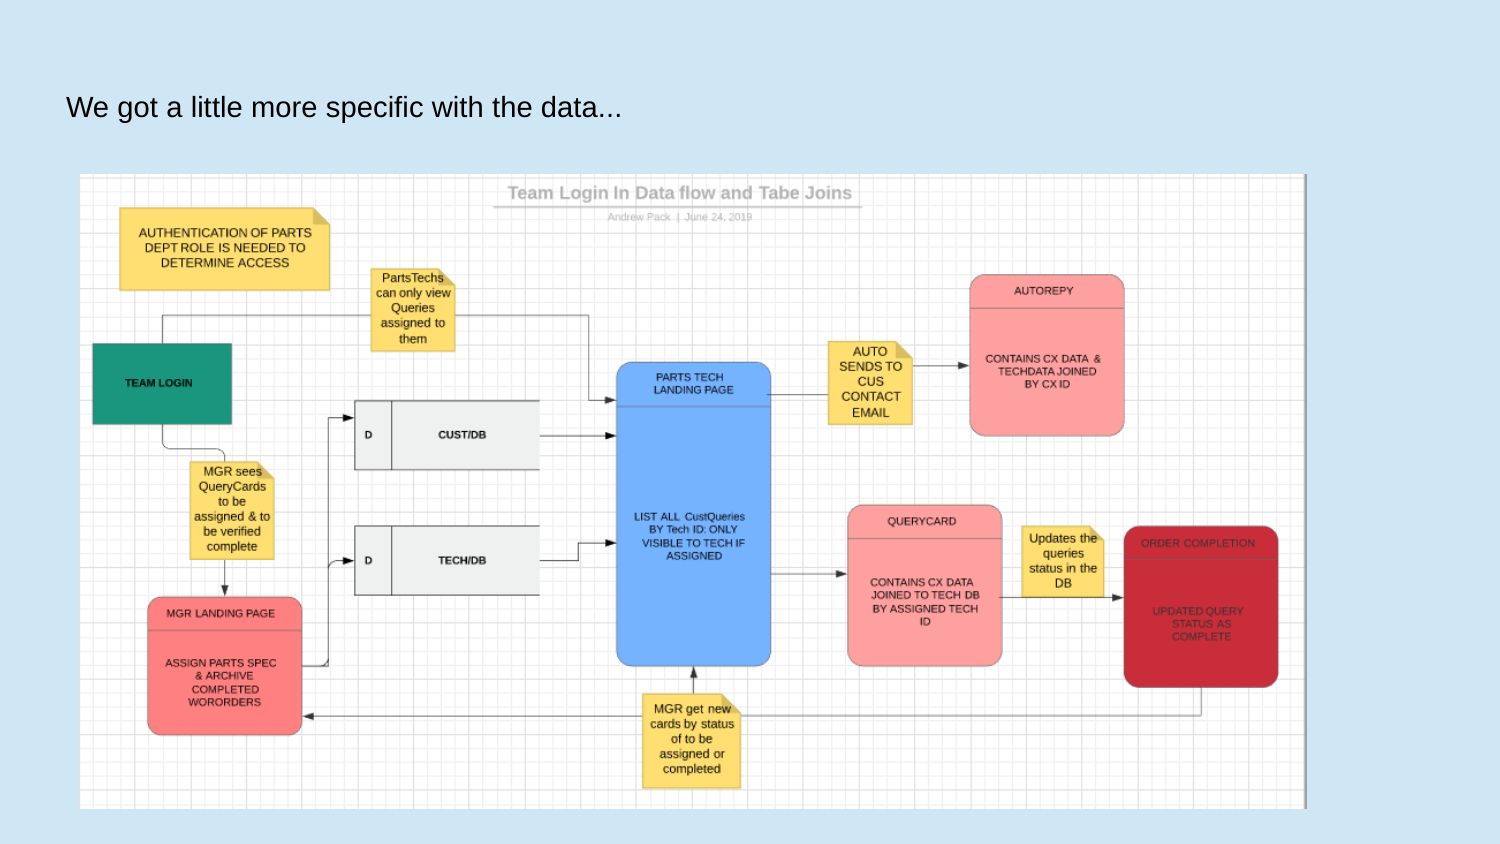

# We got a little more specific with the data...